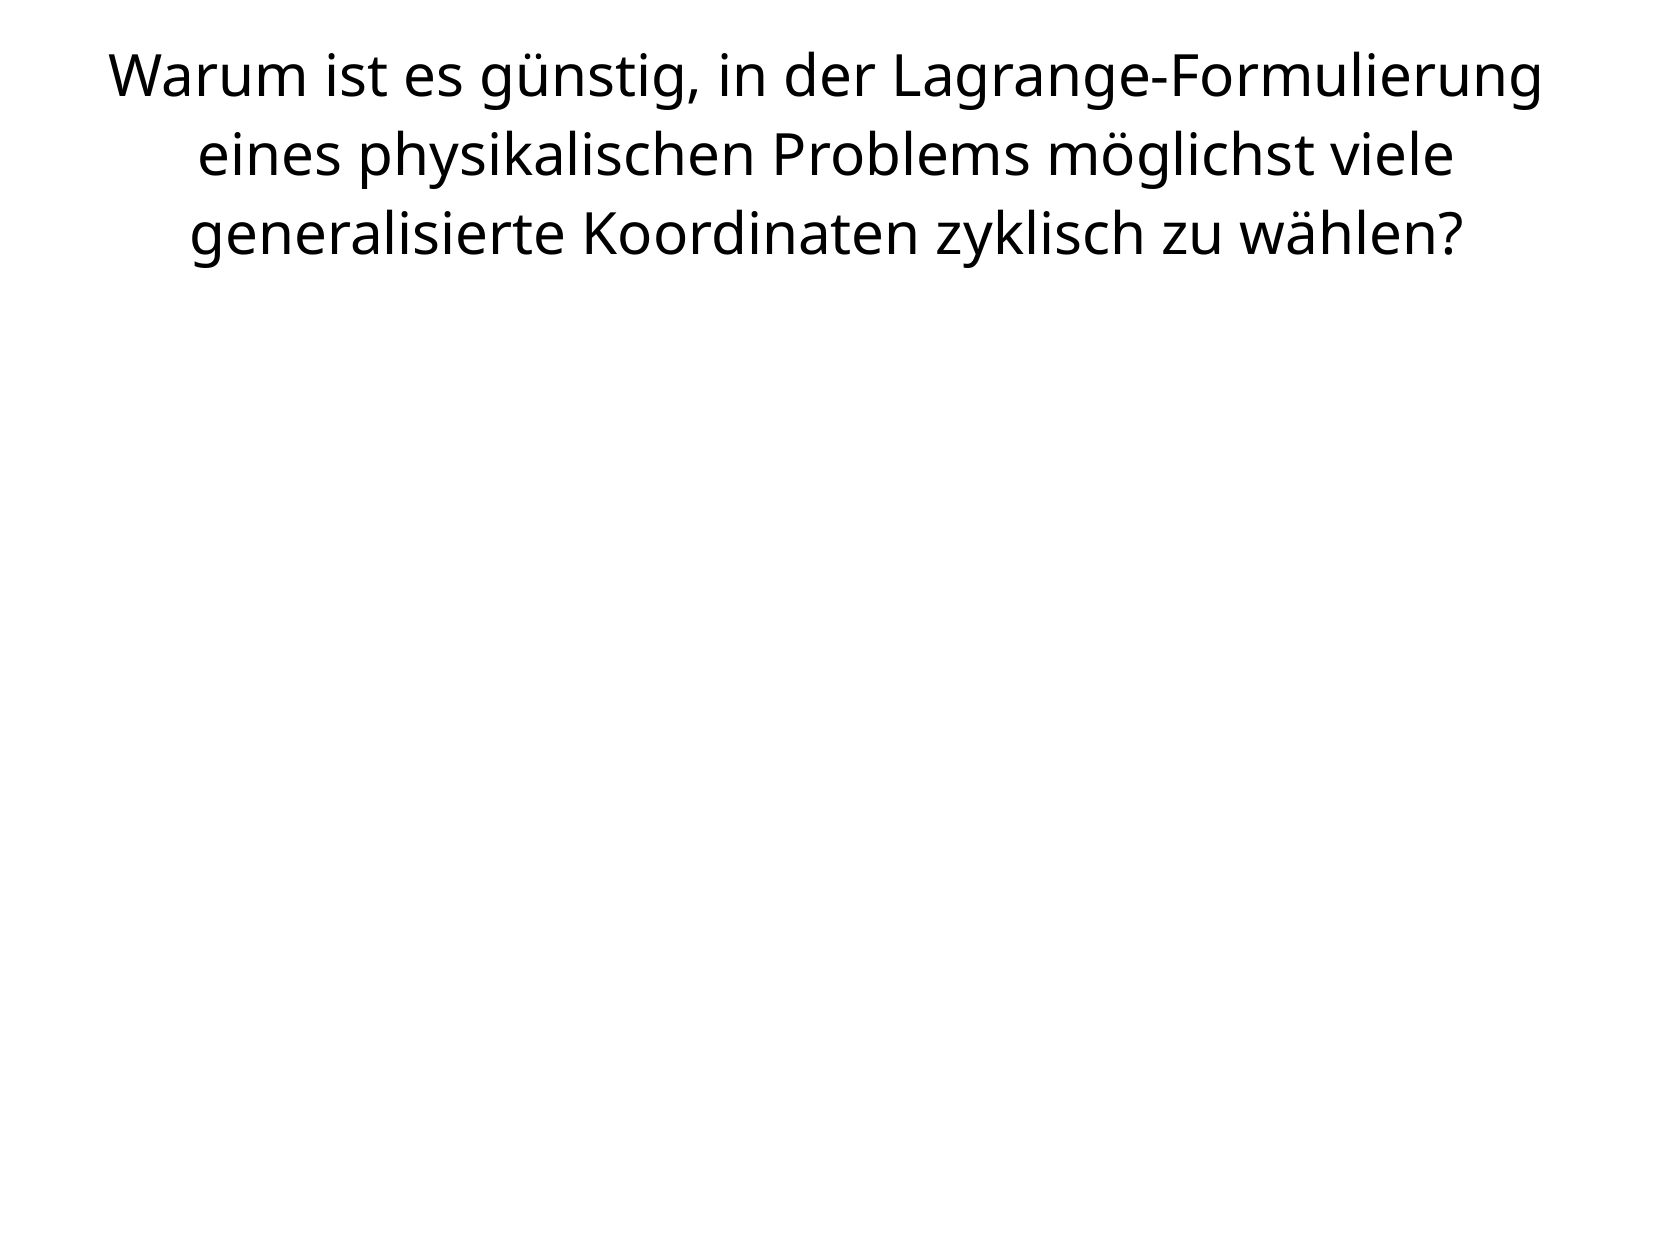

# Warum ist es günstig, in der Lagrange-Formulierung eines physikalischen Problems möglichst viele generalisierte Koordinaten zyklisch zu wählen?